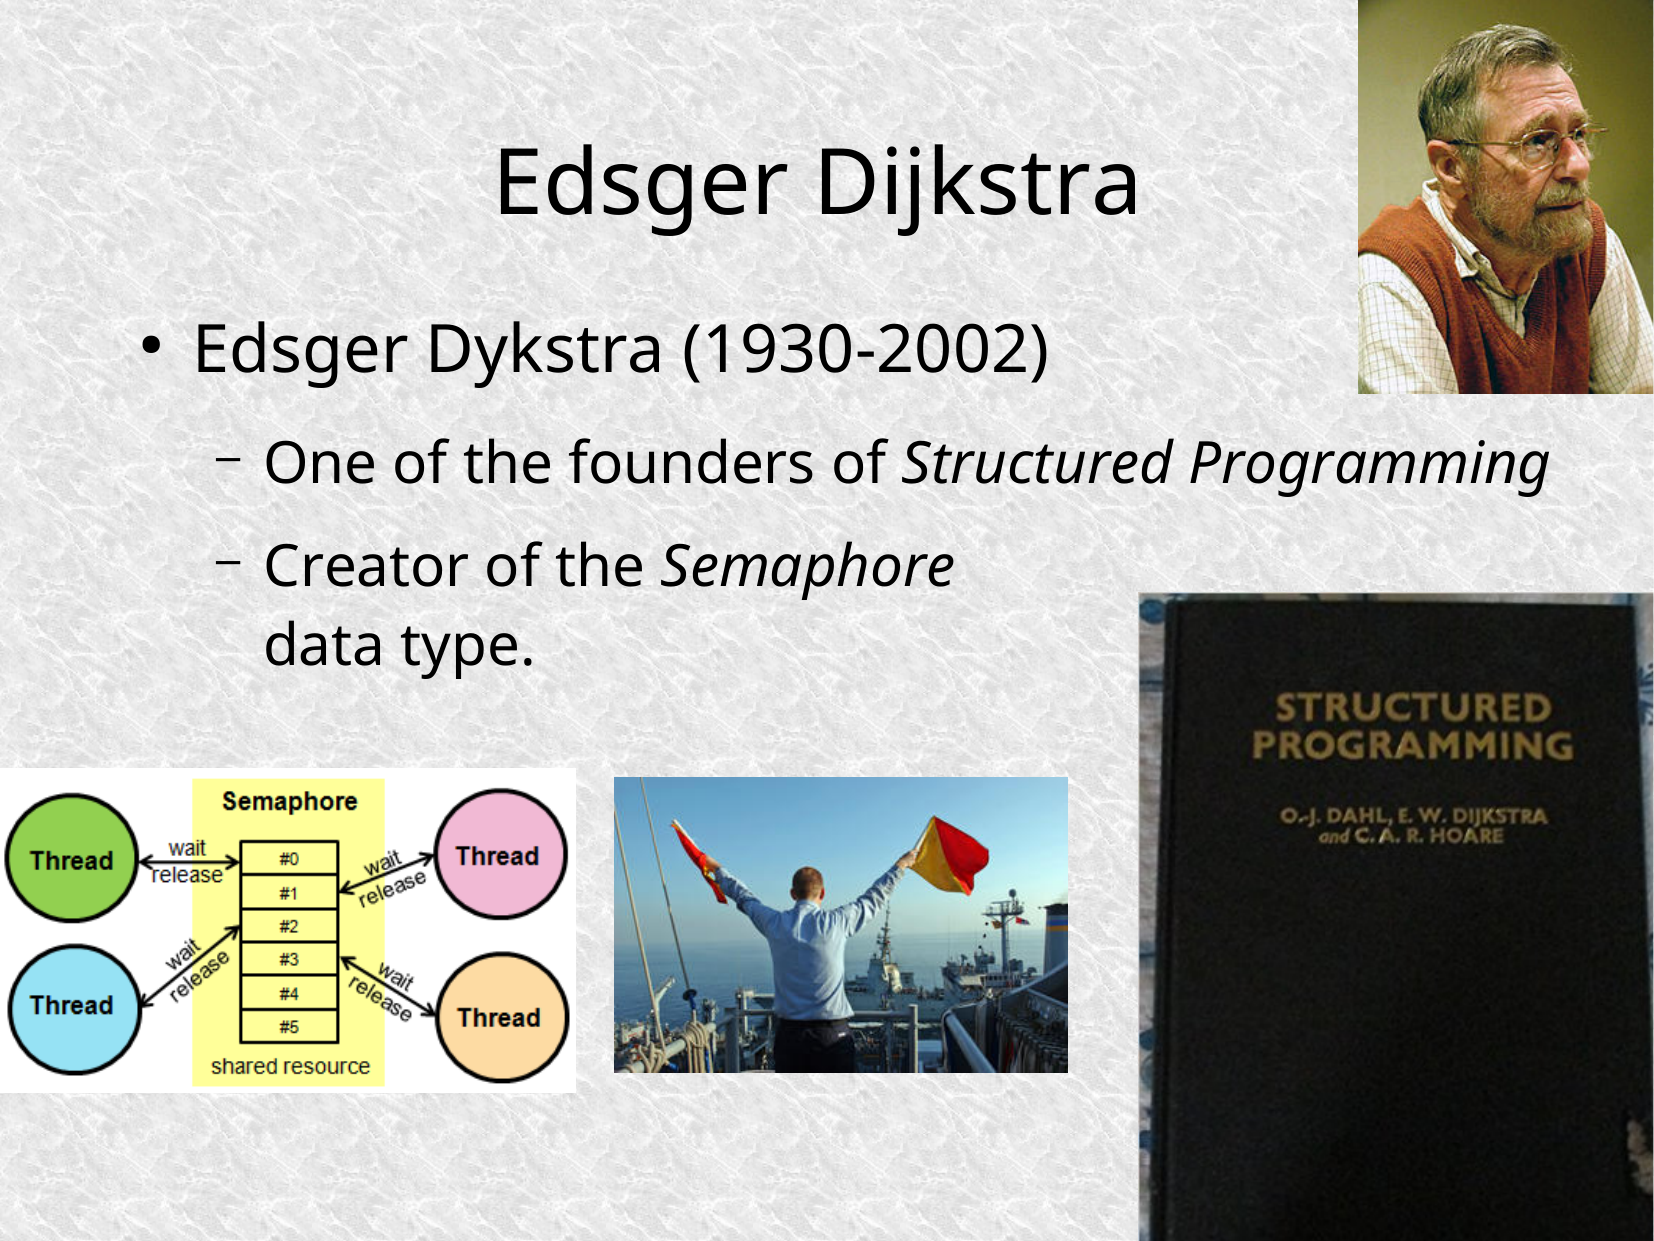

# Edsger Dijkstra
39
Edsger Dykstra (1930-2002)
One of the founders of Structured Programming
Creator of the Semaphore
data type.